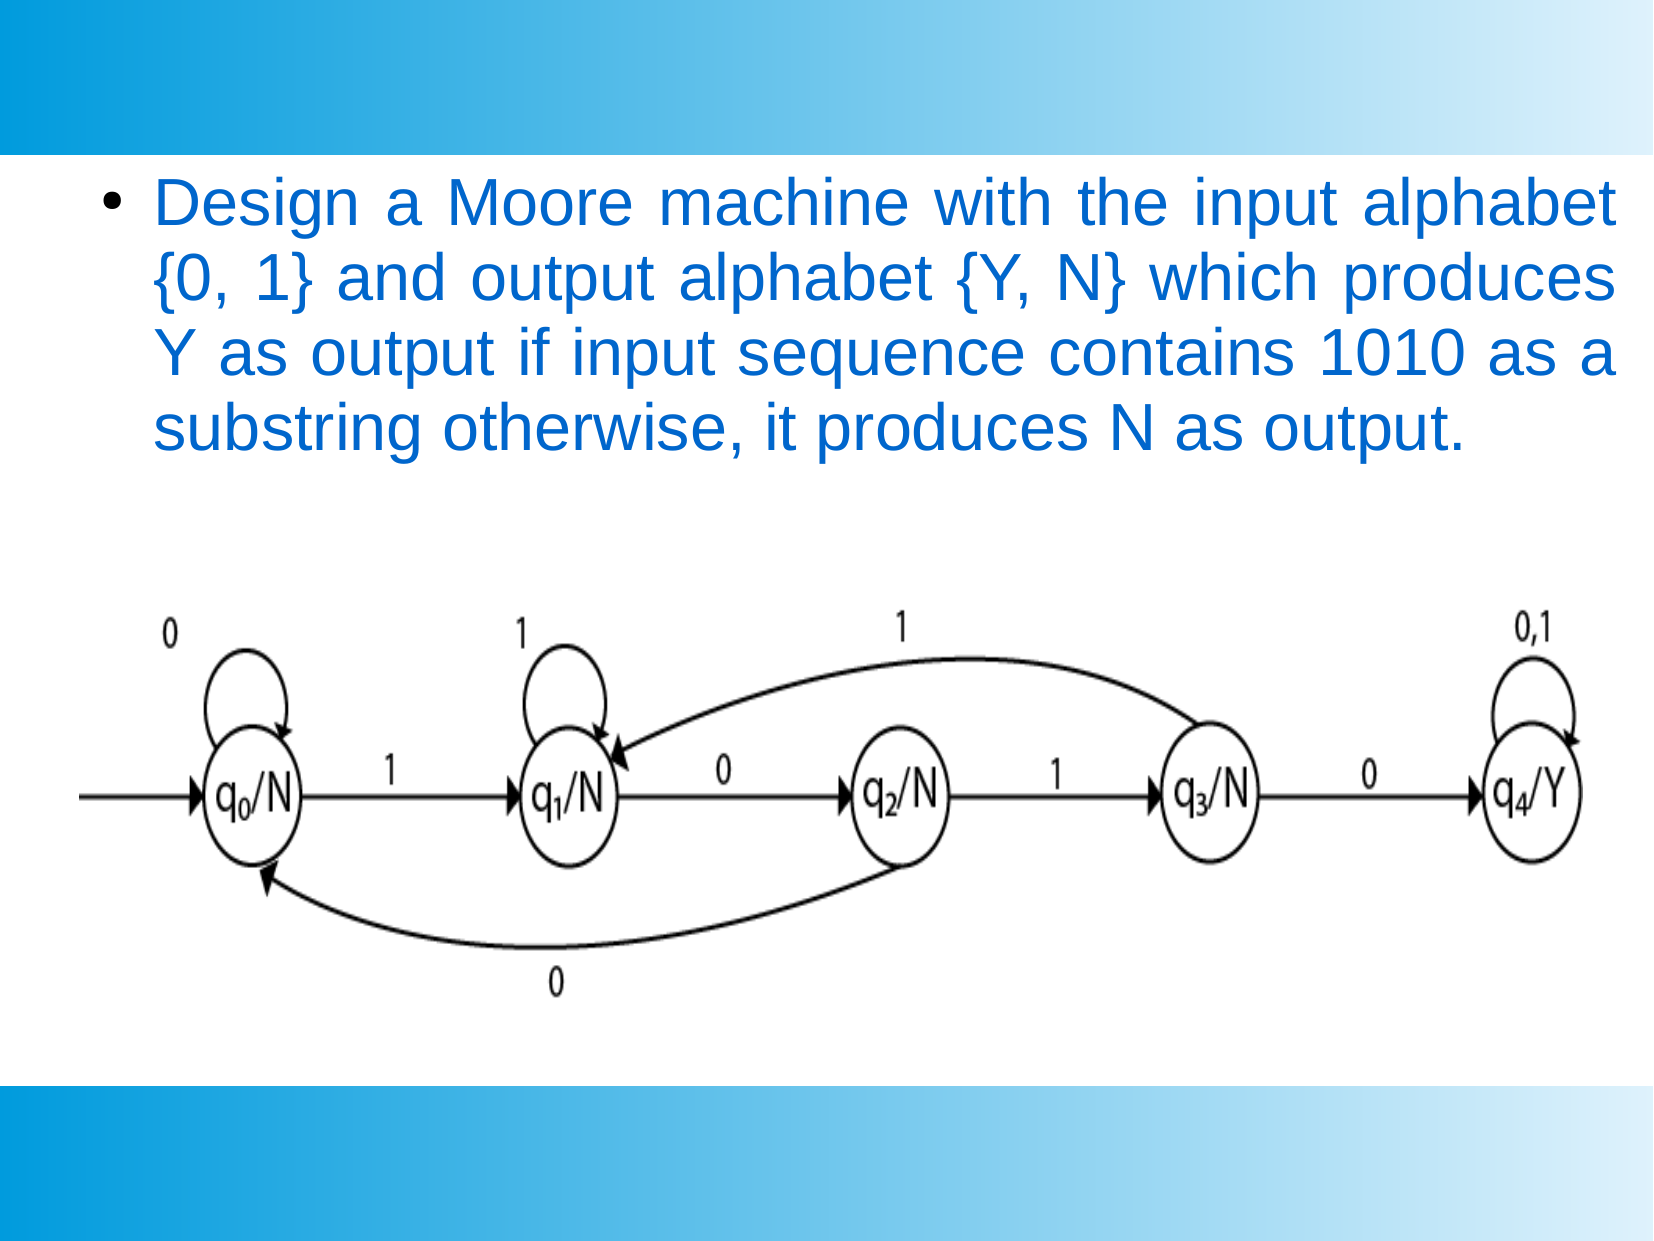

# Design a Moore machine with the input alphabet {0, 1} and output alphabet {Y, N} which produces Y as output if input sequence contains 1010 as a substring otherwise, it produces N as output.